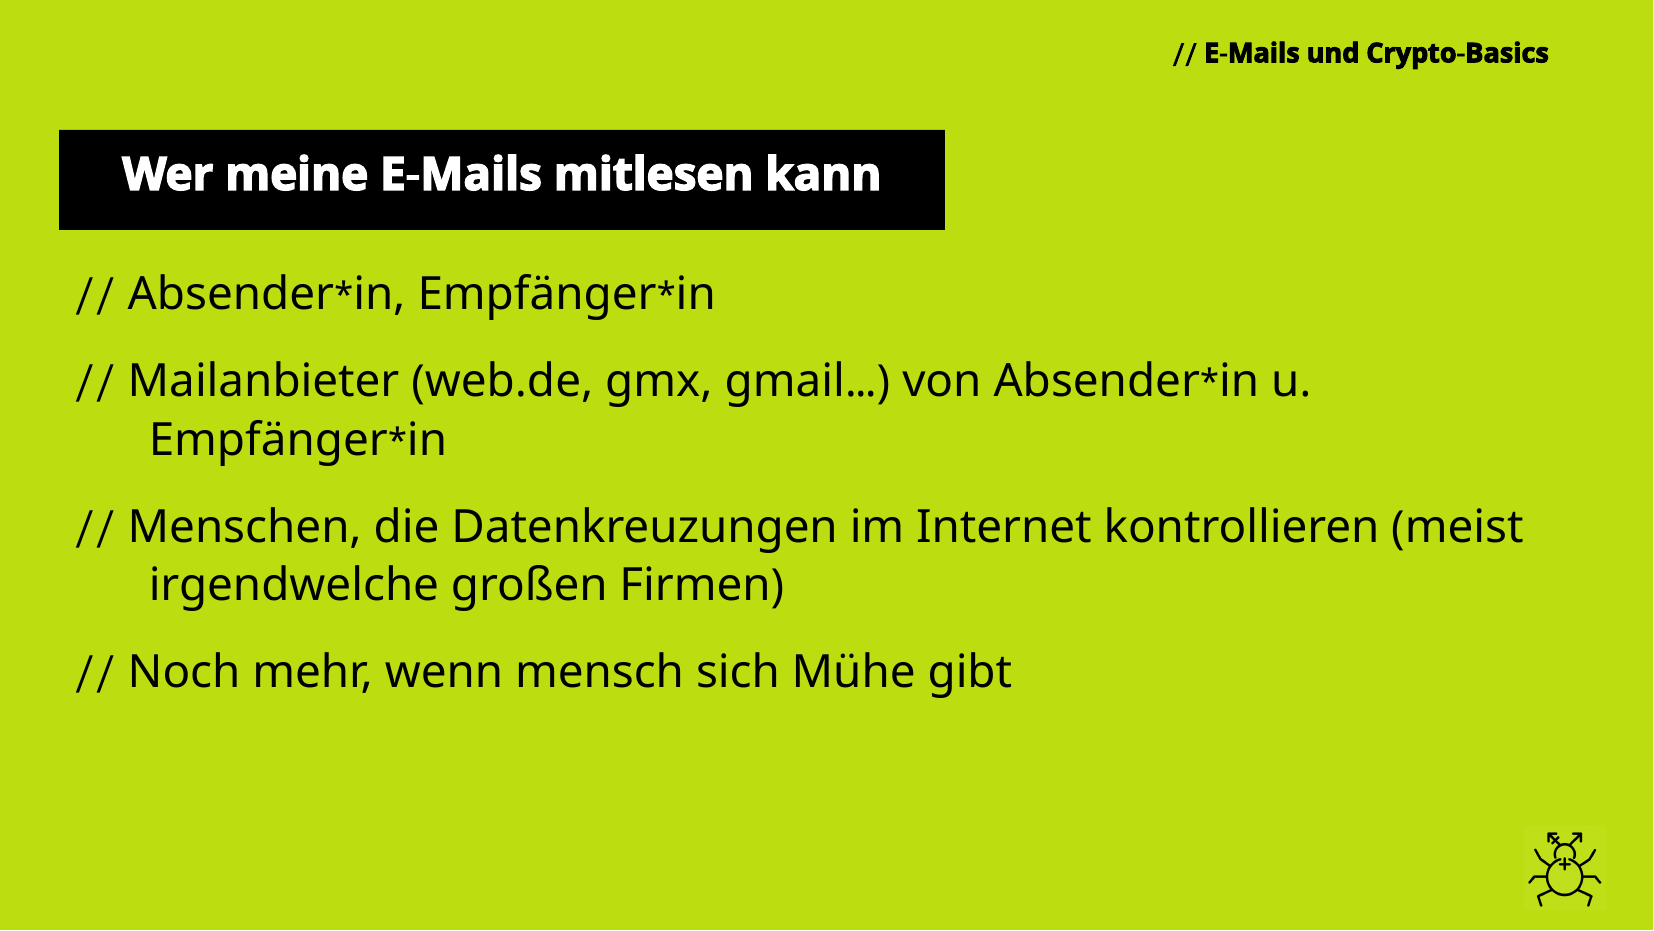

// E-Mails und Crypto-Basics
# Wer meine E-Mails mitlesen kann
// Absender*in, Empfänger*in
// Mailanbieter (web.de, gmx, gmail…) von Absender*in u. Empfänger*in
// Menschen, die Datenkreuzungen im Internet kontrollieren (meist irgendwelche großen Firmen)
// Noch mehr, wenn mensch sich Mühe gibt